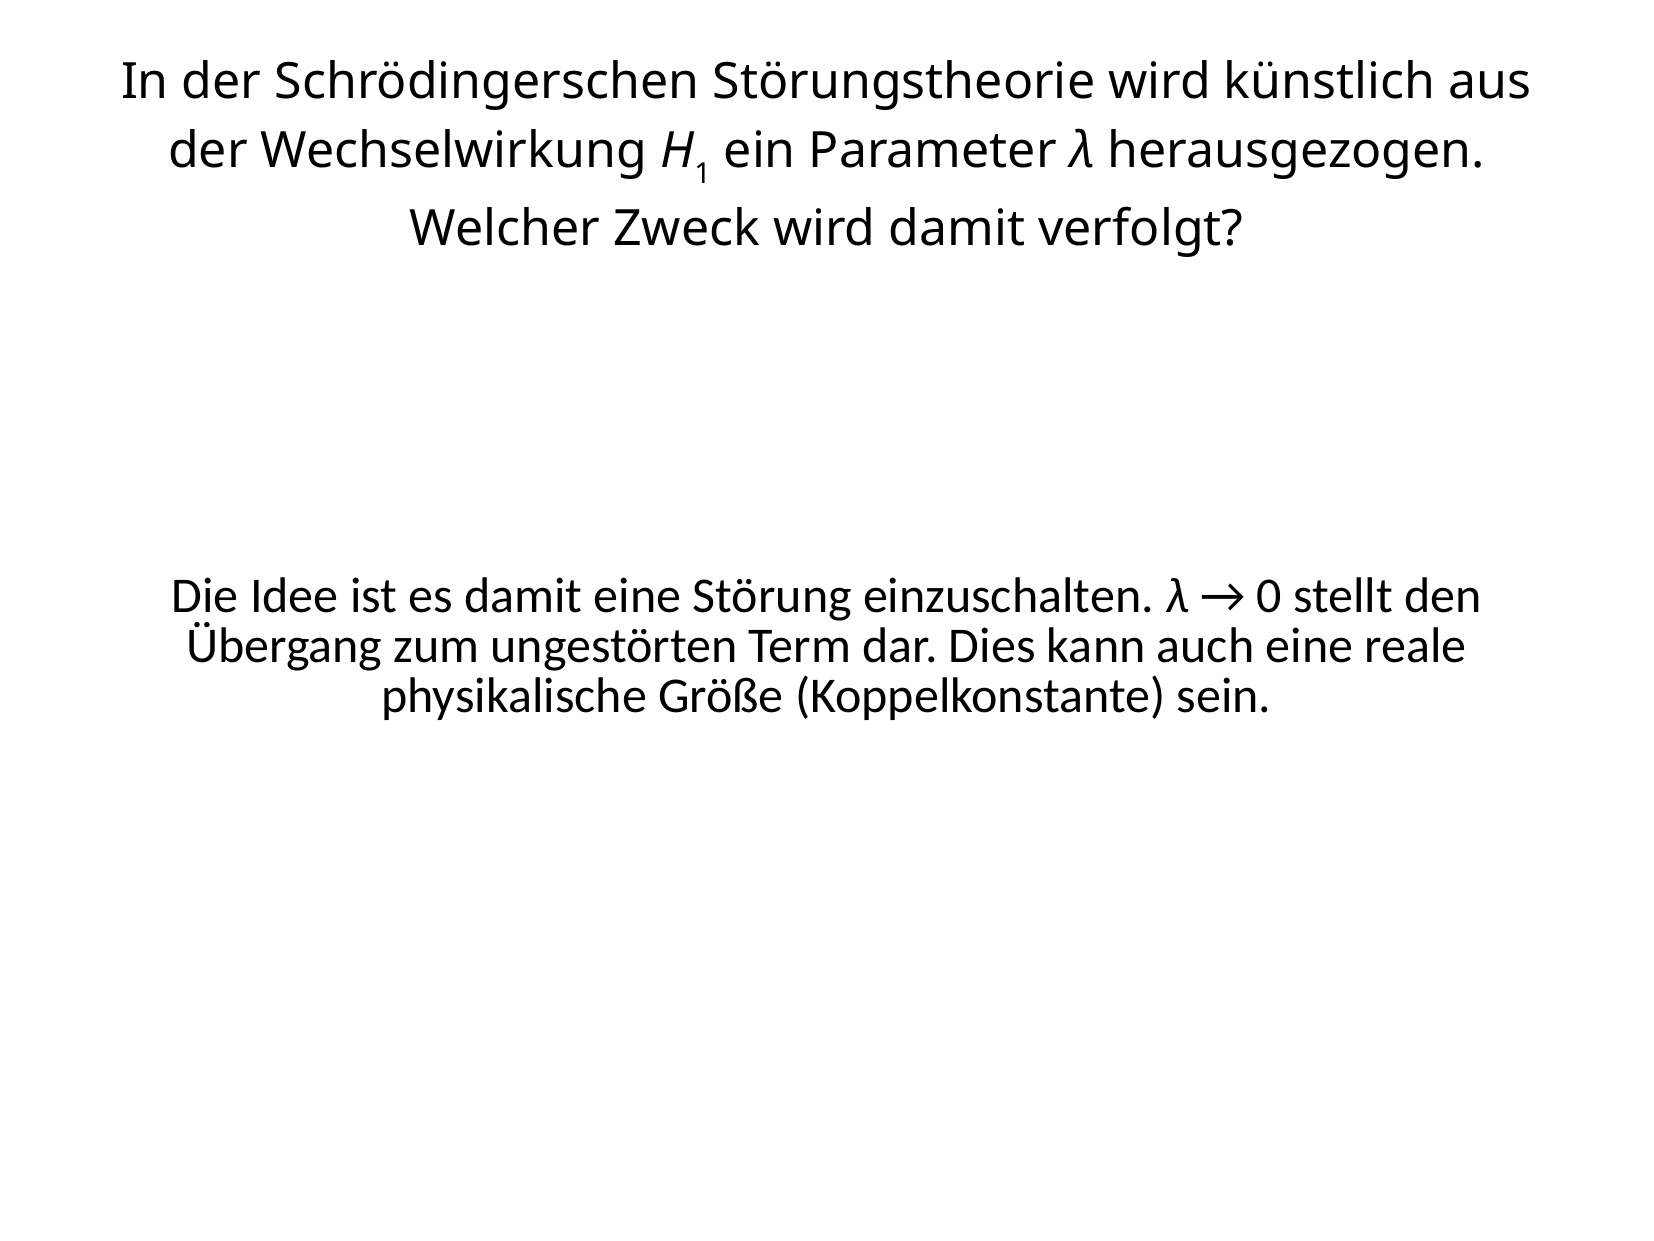

# In der Schrödingerschen Störungstheorie wird künstlich aus der Wechselwirkung H1 ein Parameter λ herausgezogen. Welcher Zweck wird damit verfolgt?
Die Idee ist es damit eine Störung einzuschalten. λ → 0 stellt den Übergang zum ungestörten Term dar. Dies kann auch eine reale physikalische Größe (Koppelkonstante) sein.